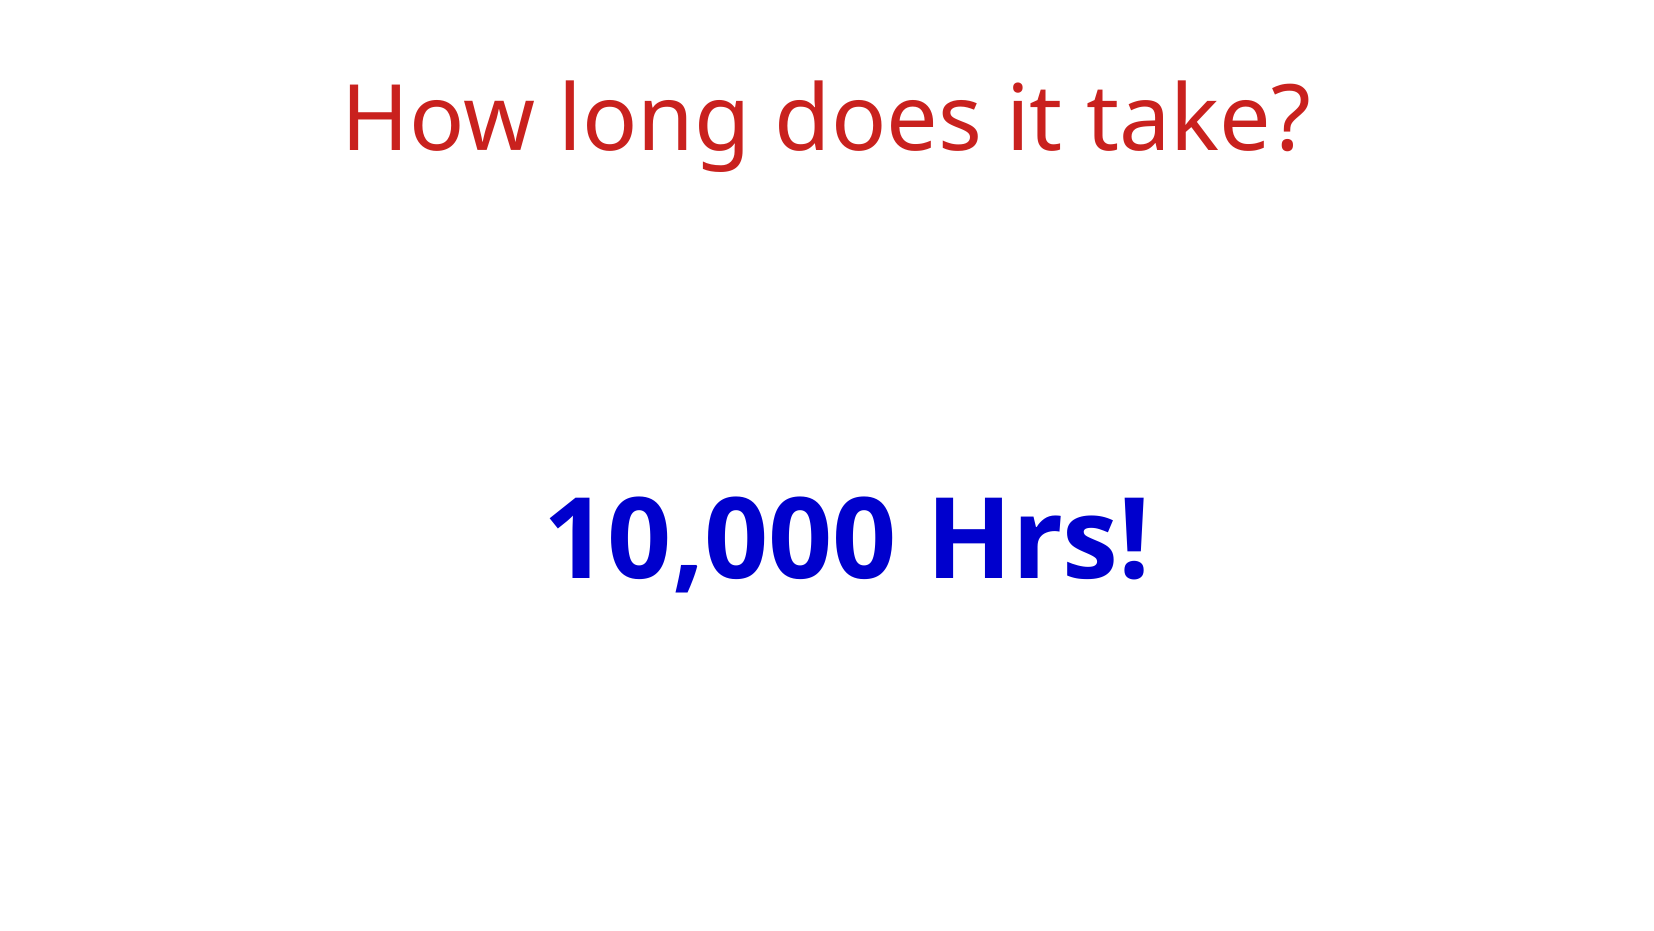

# How long does it take?
10,000 Hrs!